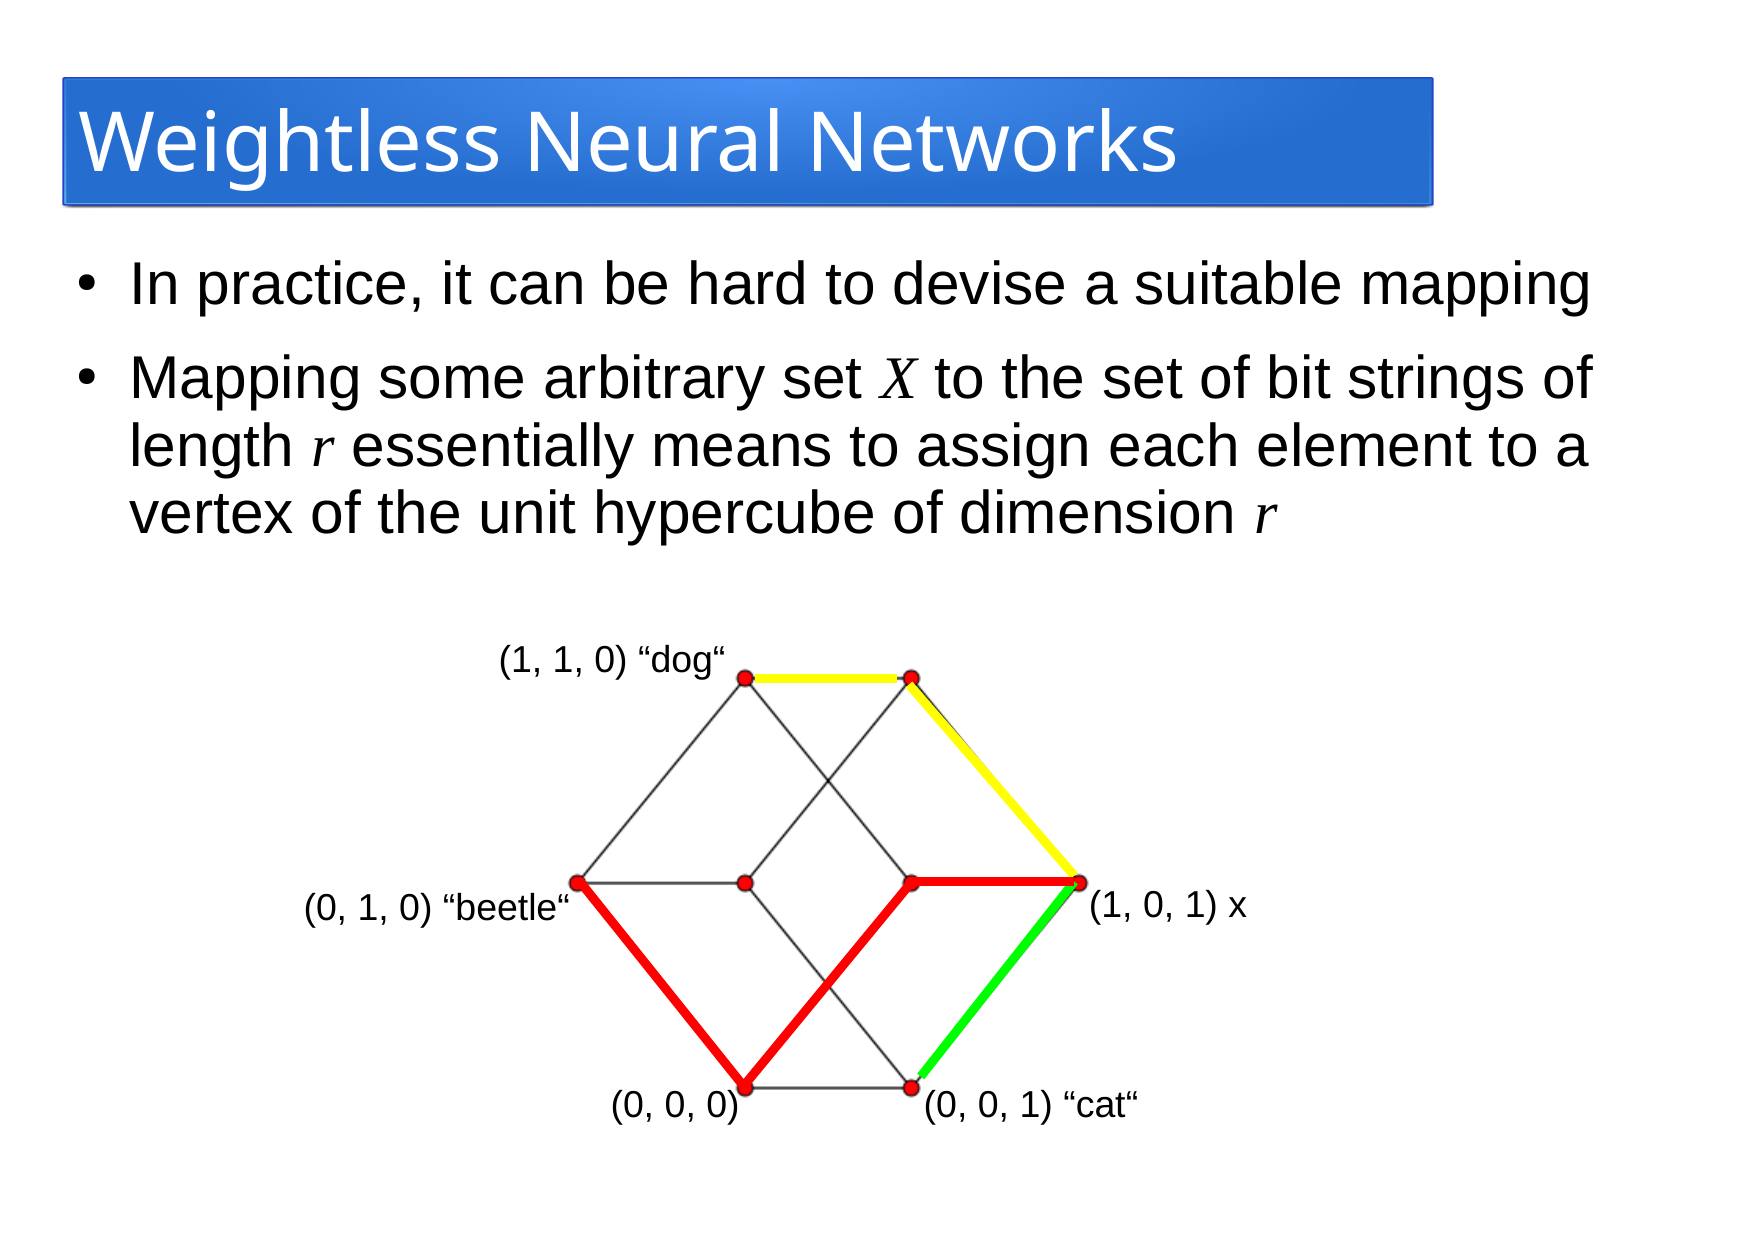

# Weightless Neural Networks
In practice, it can be hard to devise a suitable mapping
Mapping some arbitrary set X to the set of bit strings of length r essentially means to assign each element to a vertex of the unit hypercube of dimension r
(1, 1, 0) “dog“
(1, 0, 1) x
(0, 1, 0) “beetle“
(0, 0, 0)
(0, 0, 1) “cat“